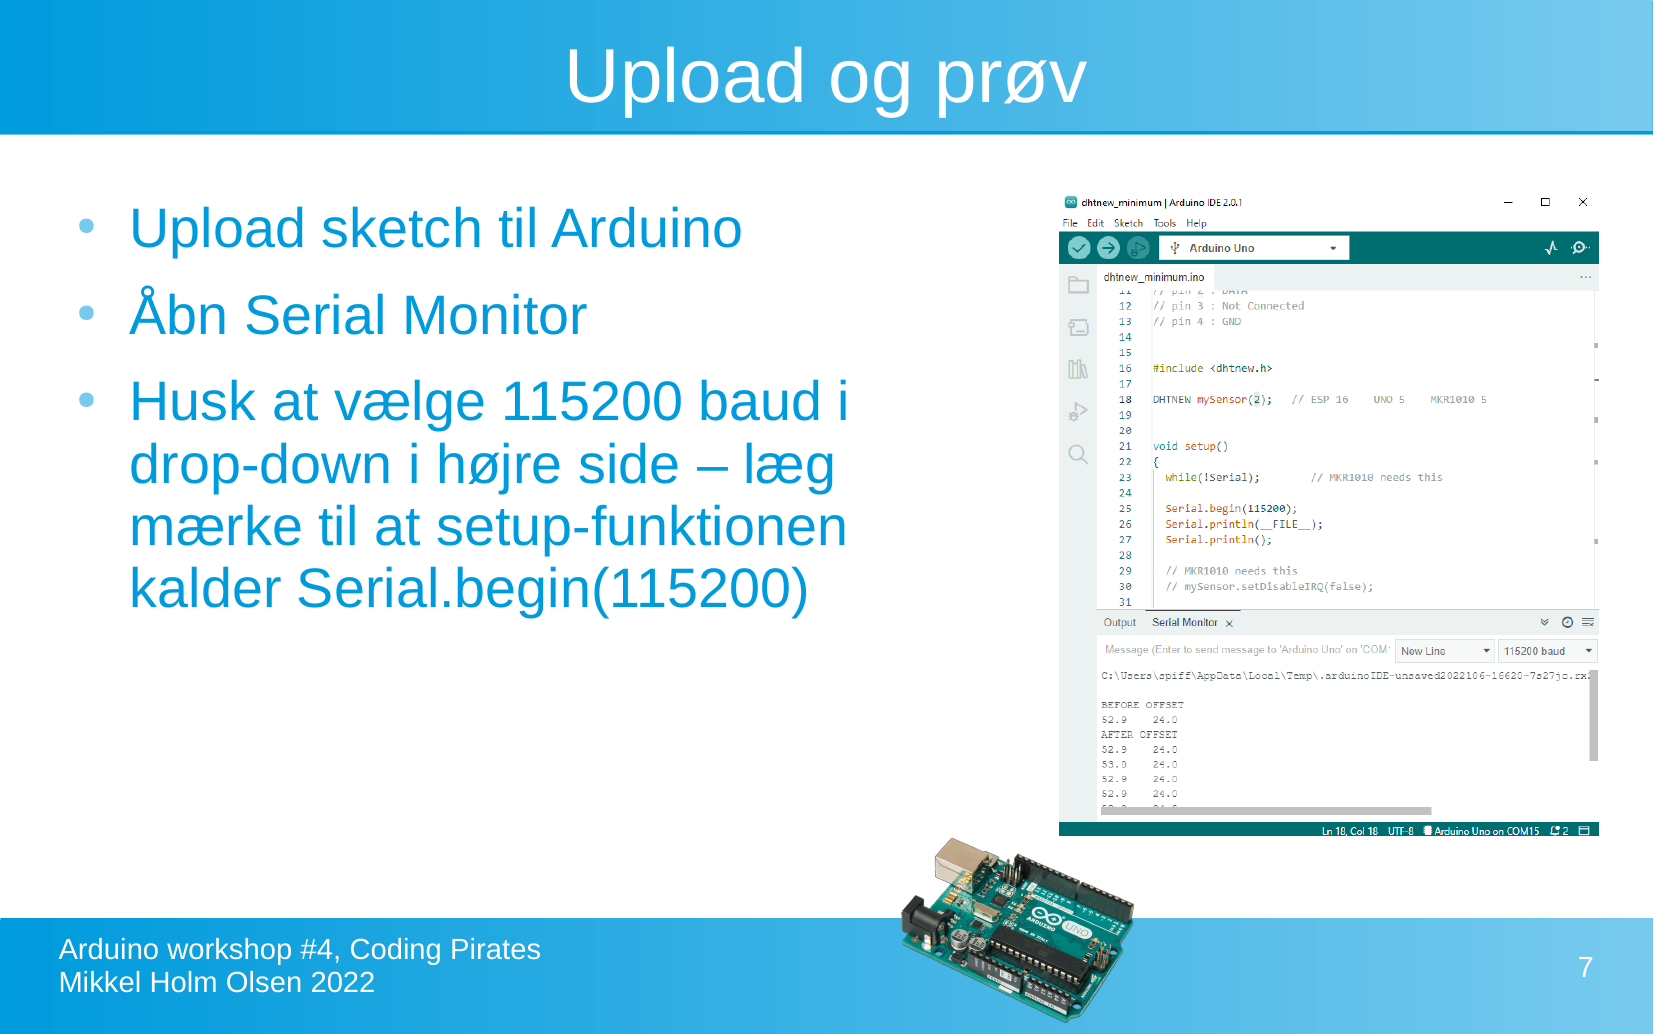

# Upload og prøv
Upload sketch til Arduino
Åbn Serial Monitor
Husk at vælge 115200 baud i
drop-down i højre side – læg
mærke til at setup-funktionen
kalder Serial.begin(115200)
7